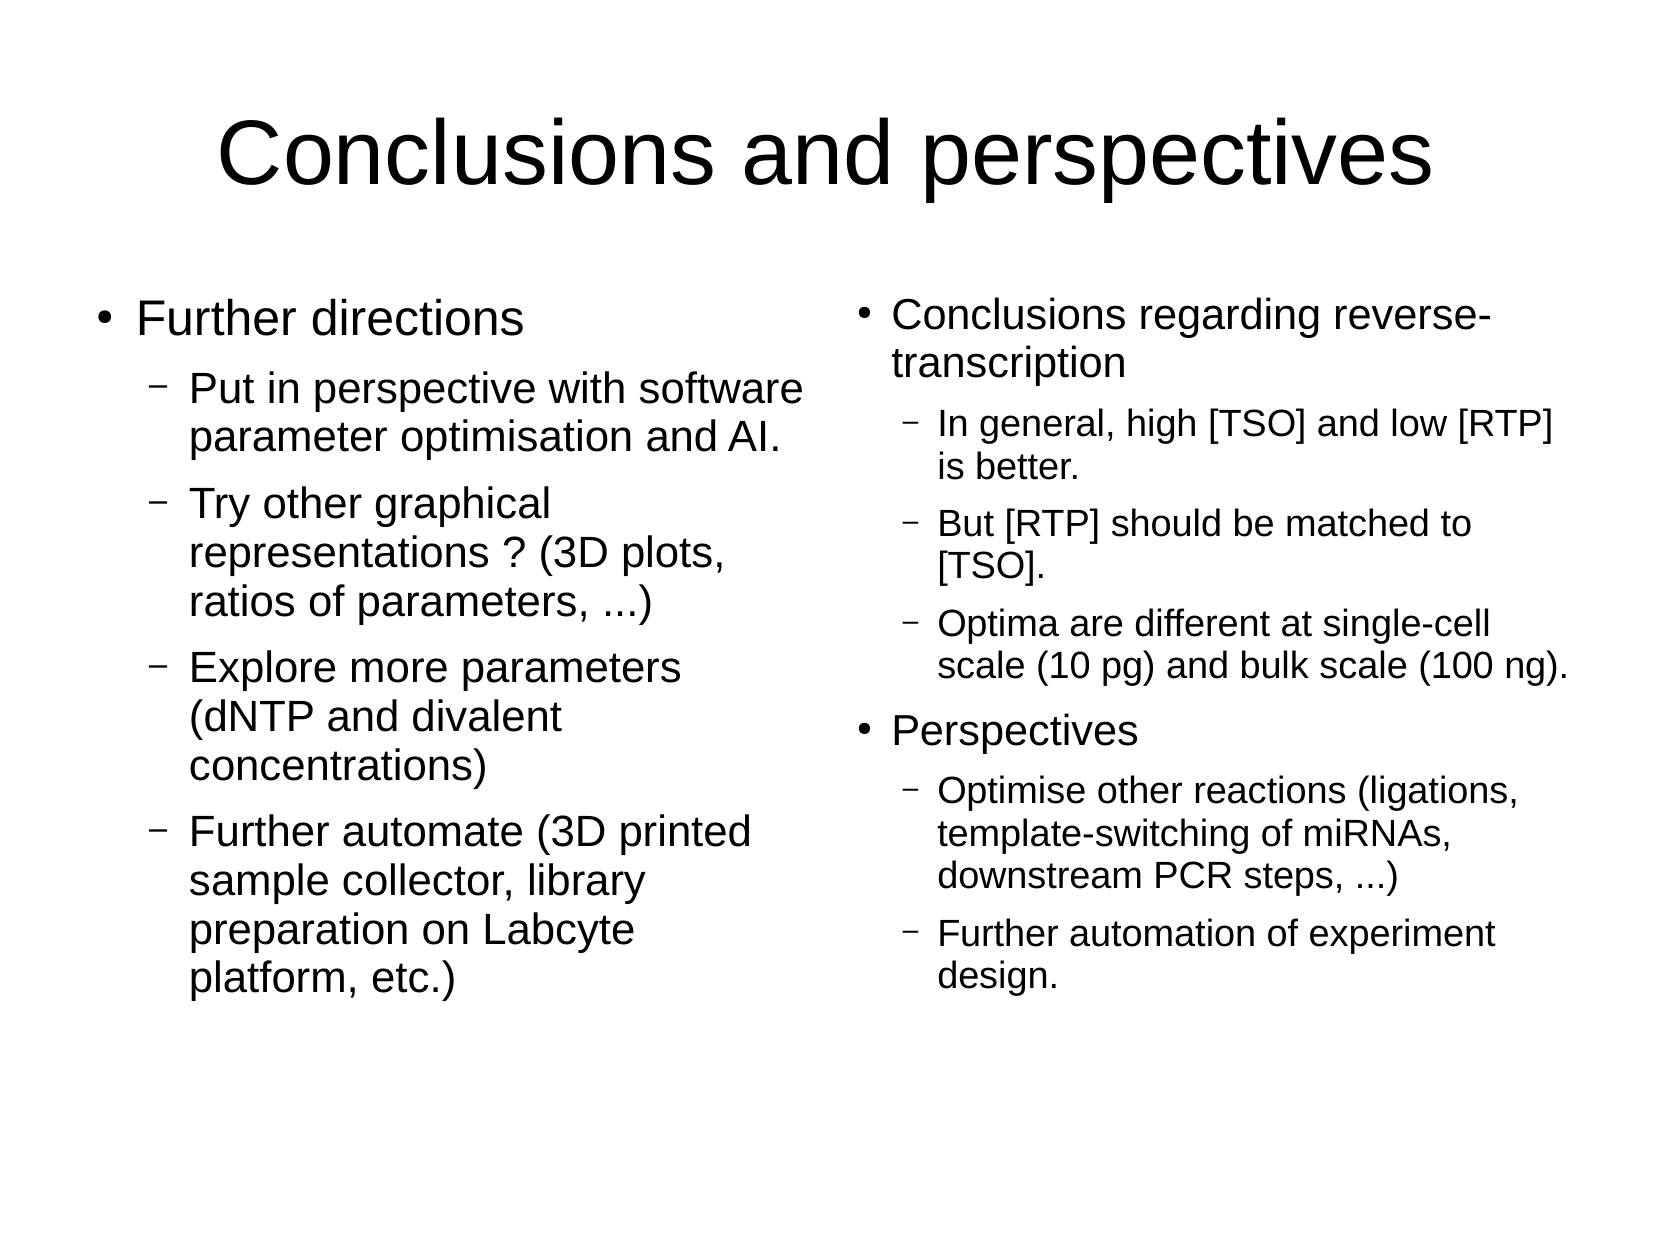

# Conclusions and perspectives
Further directions
Put in perspective with software parameter optimisation and AI.
Try other graphical representations ? (3D plots, ratios of parameters, ...)
Explore more parameters (dNTP and divalent concentrations)
Further automate (3D printed sample collector, library preparation on Labcyte platform, etc.)
Conclusions regarding reverse-transcription
In general, high [TSO] and low [RTP] is better.
But [RTP] should be matched to [TSO].
Optima are different at single-cell scale (10 pg) and bulk scale (100 ng).
Perspectives
Optimise other reactions (ligations, template-switching of miRNAs, downstream PCR steps, ...)
Further automation of experiment design.